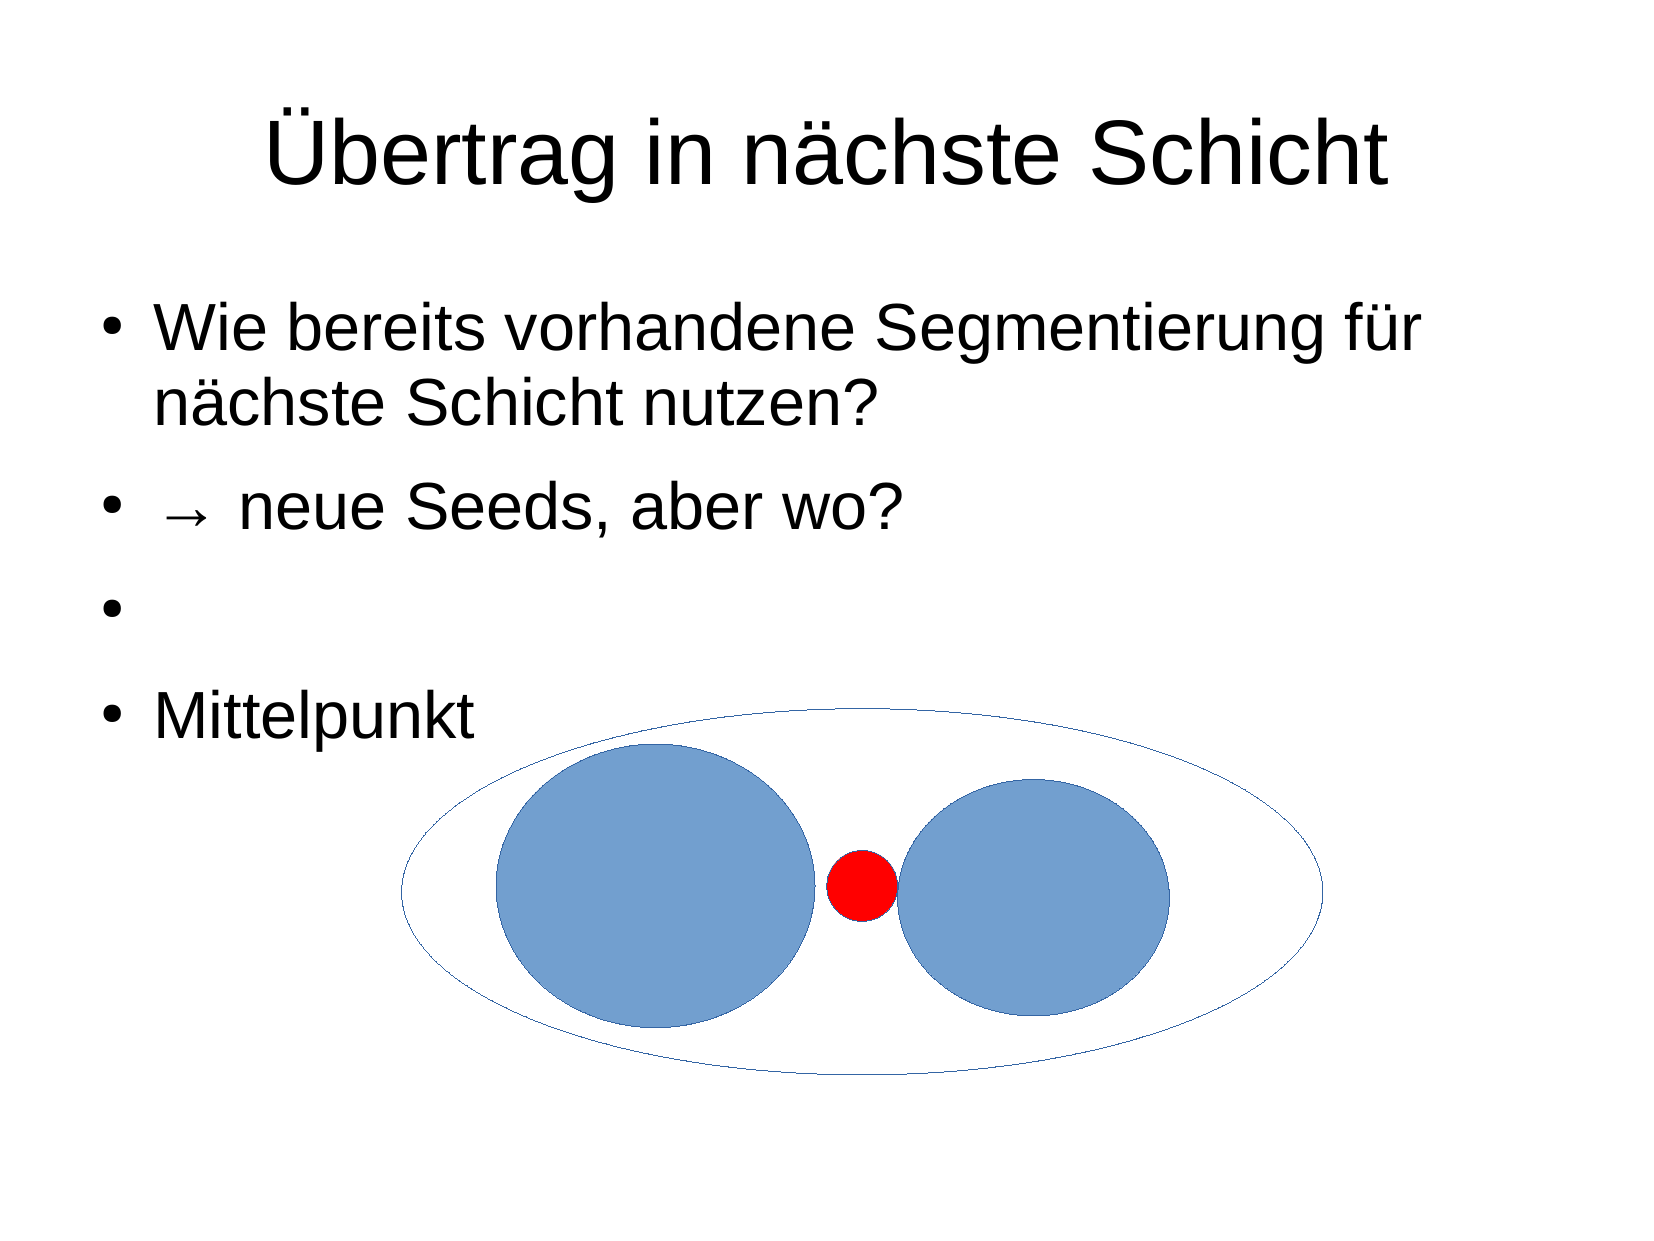

# Übertrag in nächste Schicht
Wie bereits vorhandene Segmentierung für nächste Schicht nutzen?
→ neue Seeds, aber wo?
Mittelpunkt